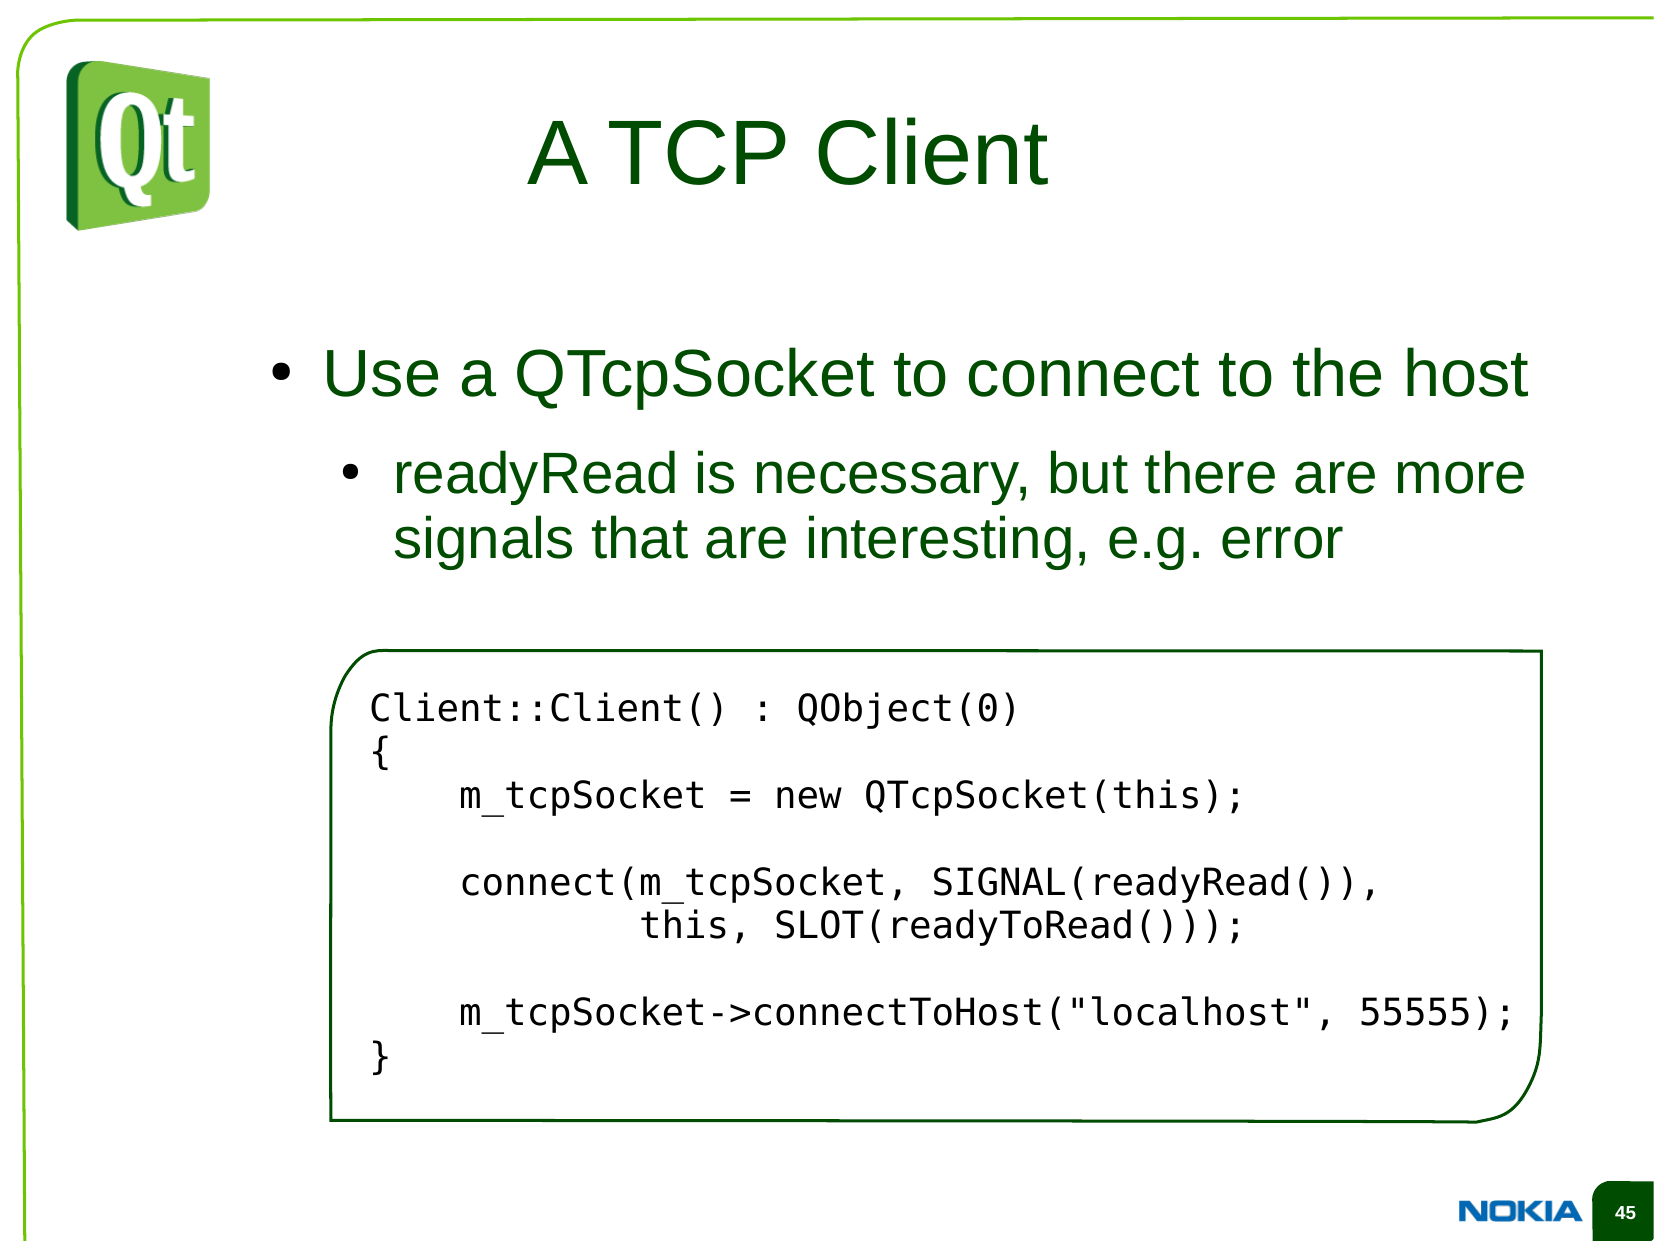

# A TCP Client
Use a QTcpSocket to connect to the host
readyRead is necessary, but there are more signals that are interesting, e.g. error
Client::Client() : QObject(0)
{
 m_tcpSocket = new QTcpSocket(this);
 connect(m_tcpSocket, SIGNAL(readyRead()),
 this, SLOT(readyToRead()));
 m_tcpSocket->connectToHost("localhost", 55555);
}